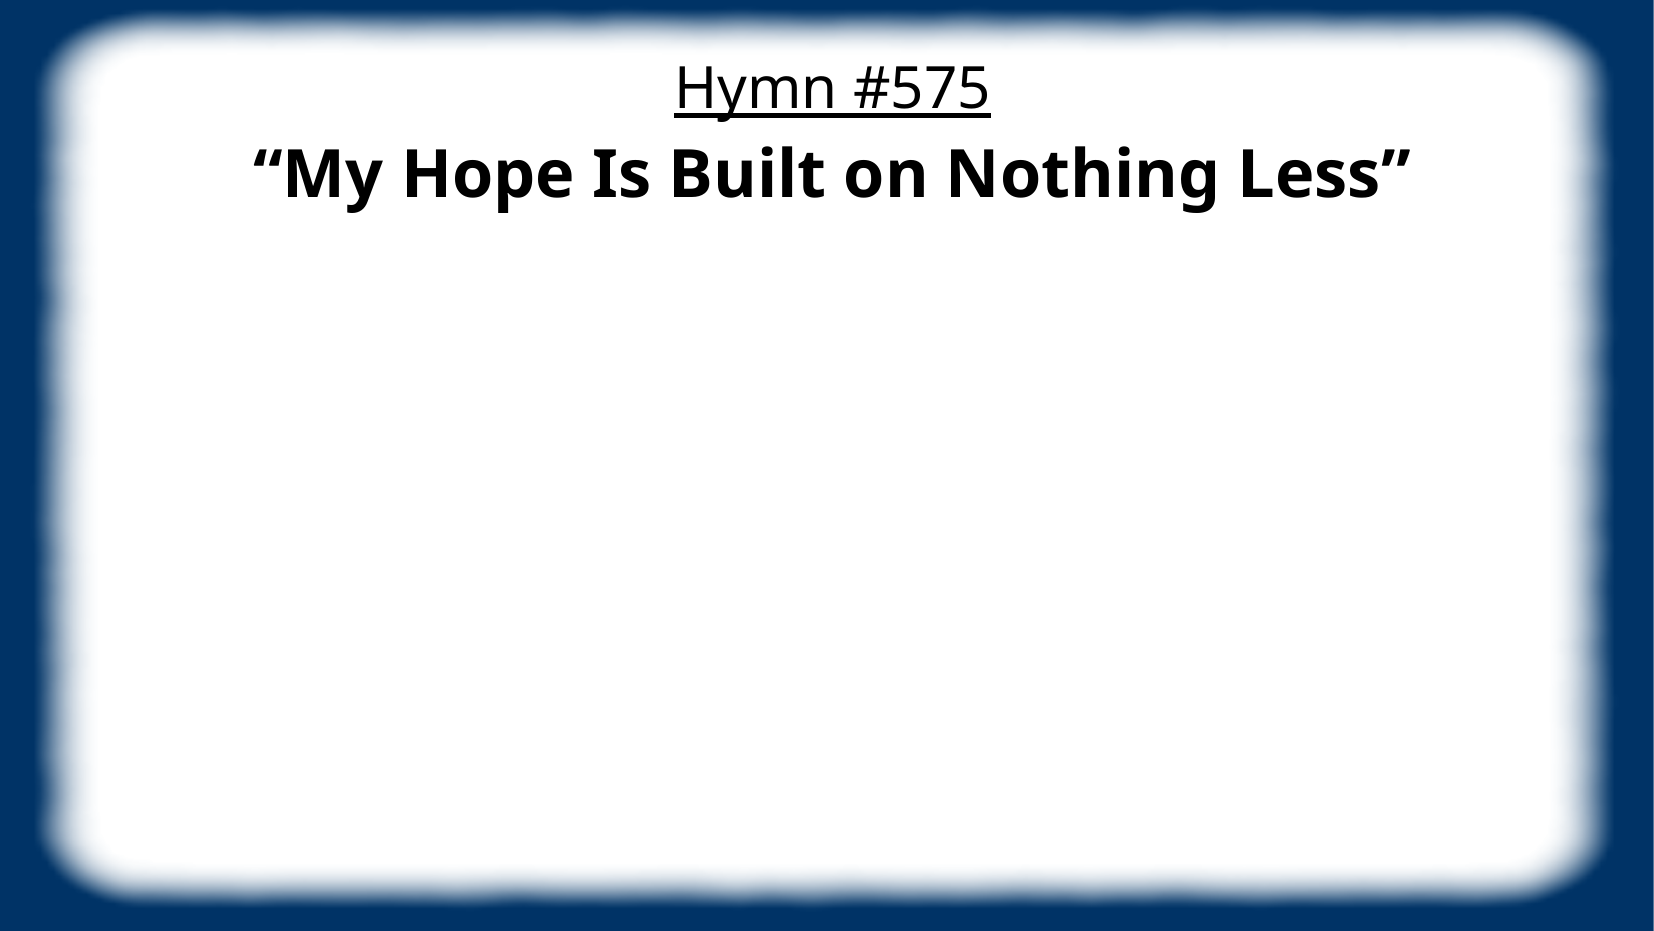

Hymn #575
“My Hope Is Built on Nothing Less”